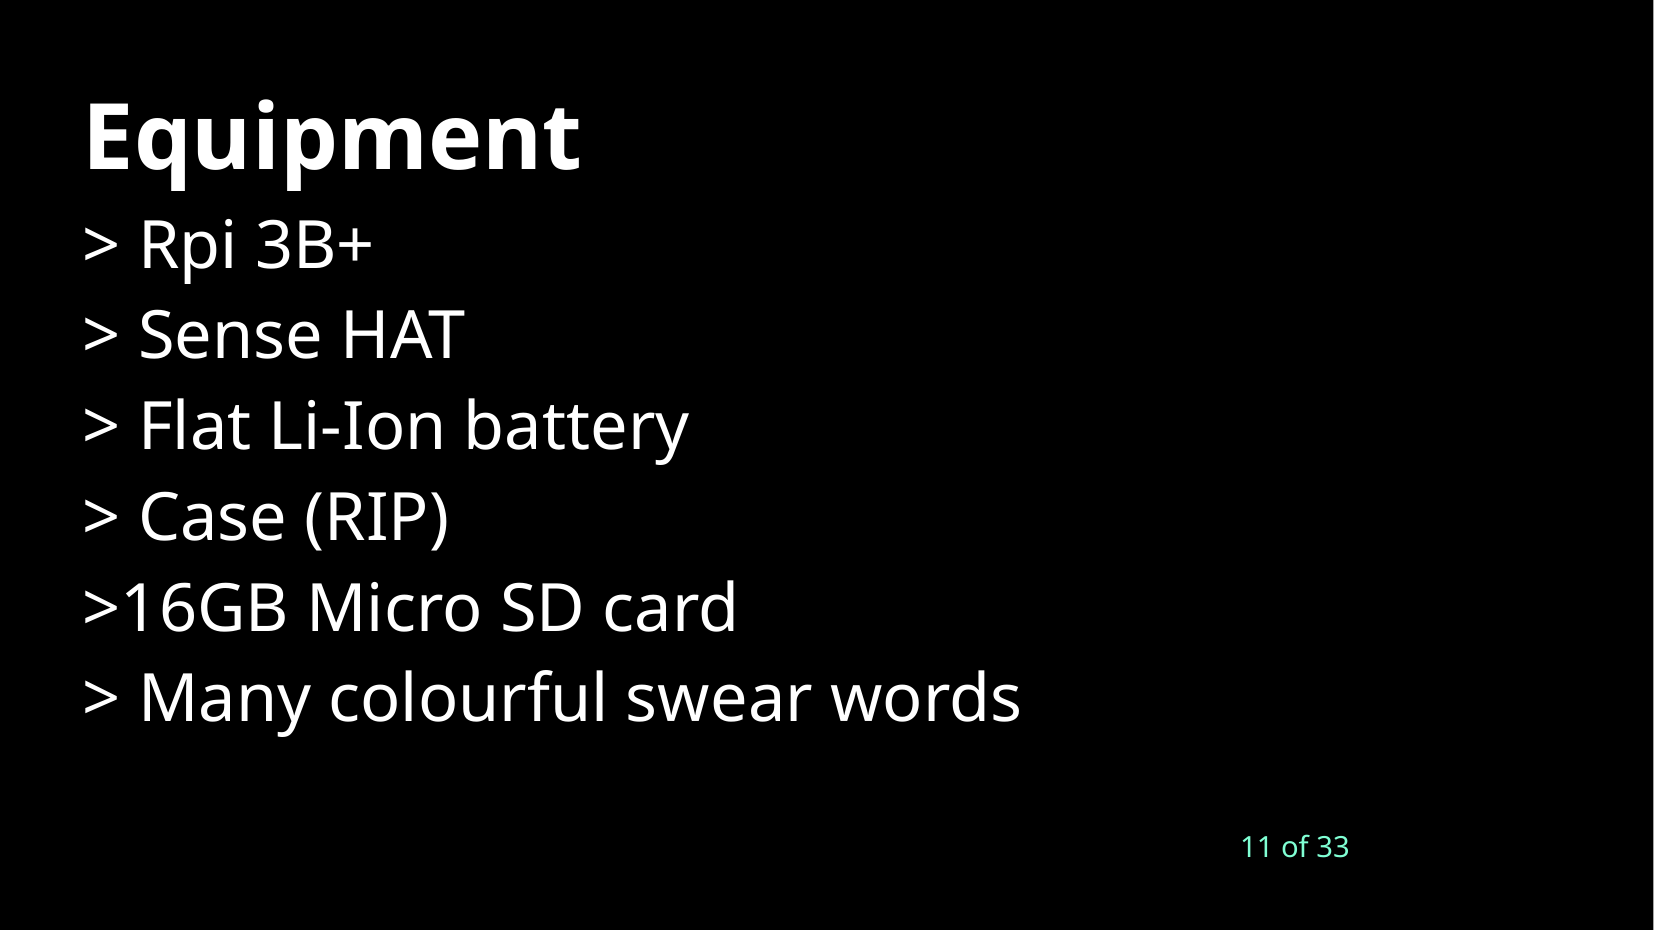

# Equipment > Rpi 3B+ > Sense HAT > Flat Li-Ion battery > Case (RIP) >16GB Micro SD card > Many colourful swear words
11